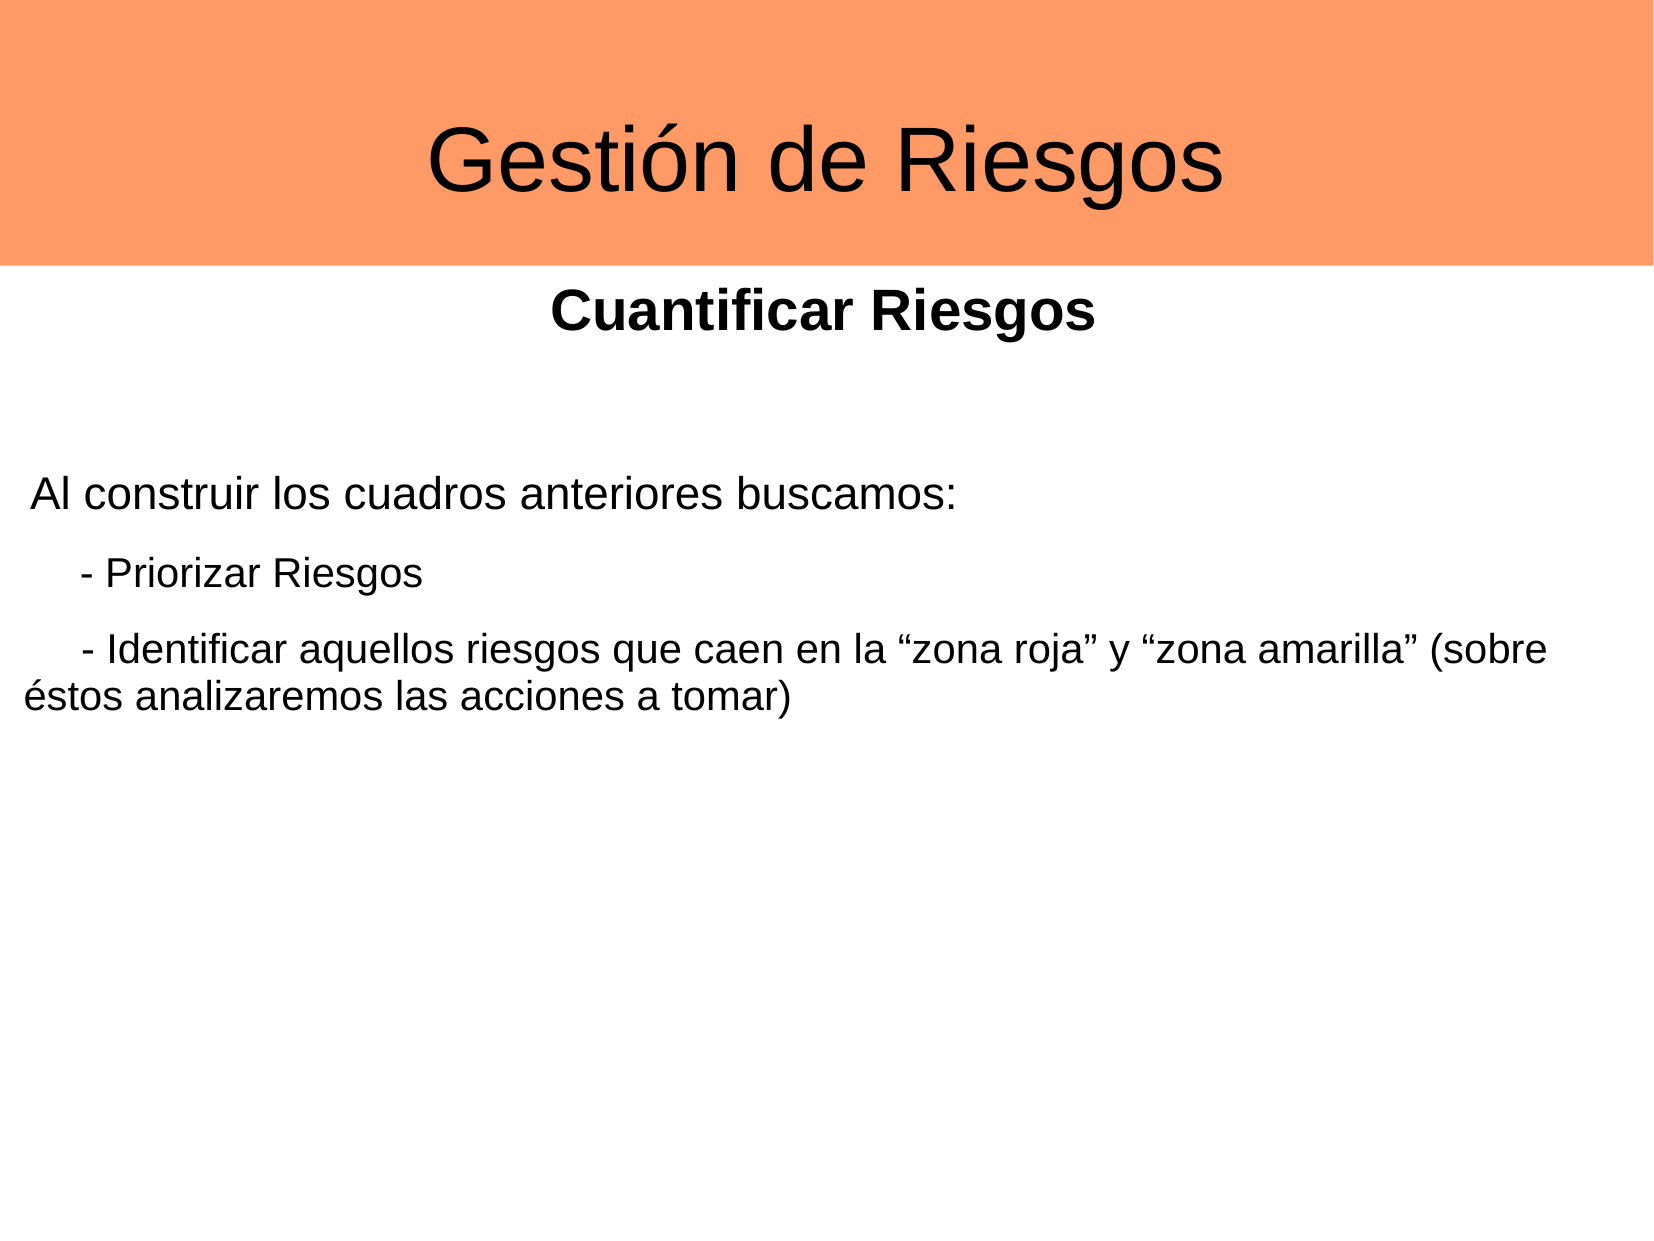

Gestión de Riesgos
Cuantificar Riesgos
Al construir los cuadros anteriores buscamos:
	- Priorizar Riesgos
 - Identificar aquellos riesgos que caen en la “zona roja” y “zona amarilla” (sobre éstos analizaremos las acciones a tomar)